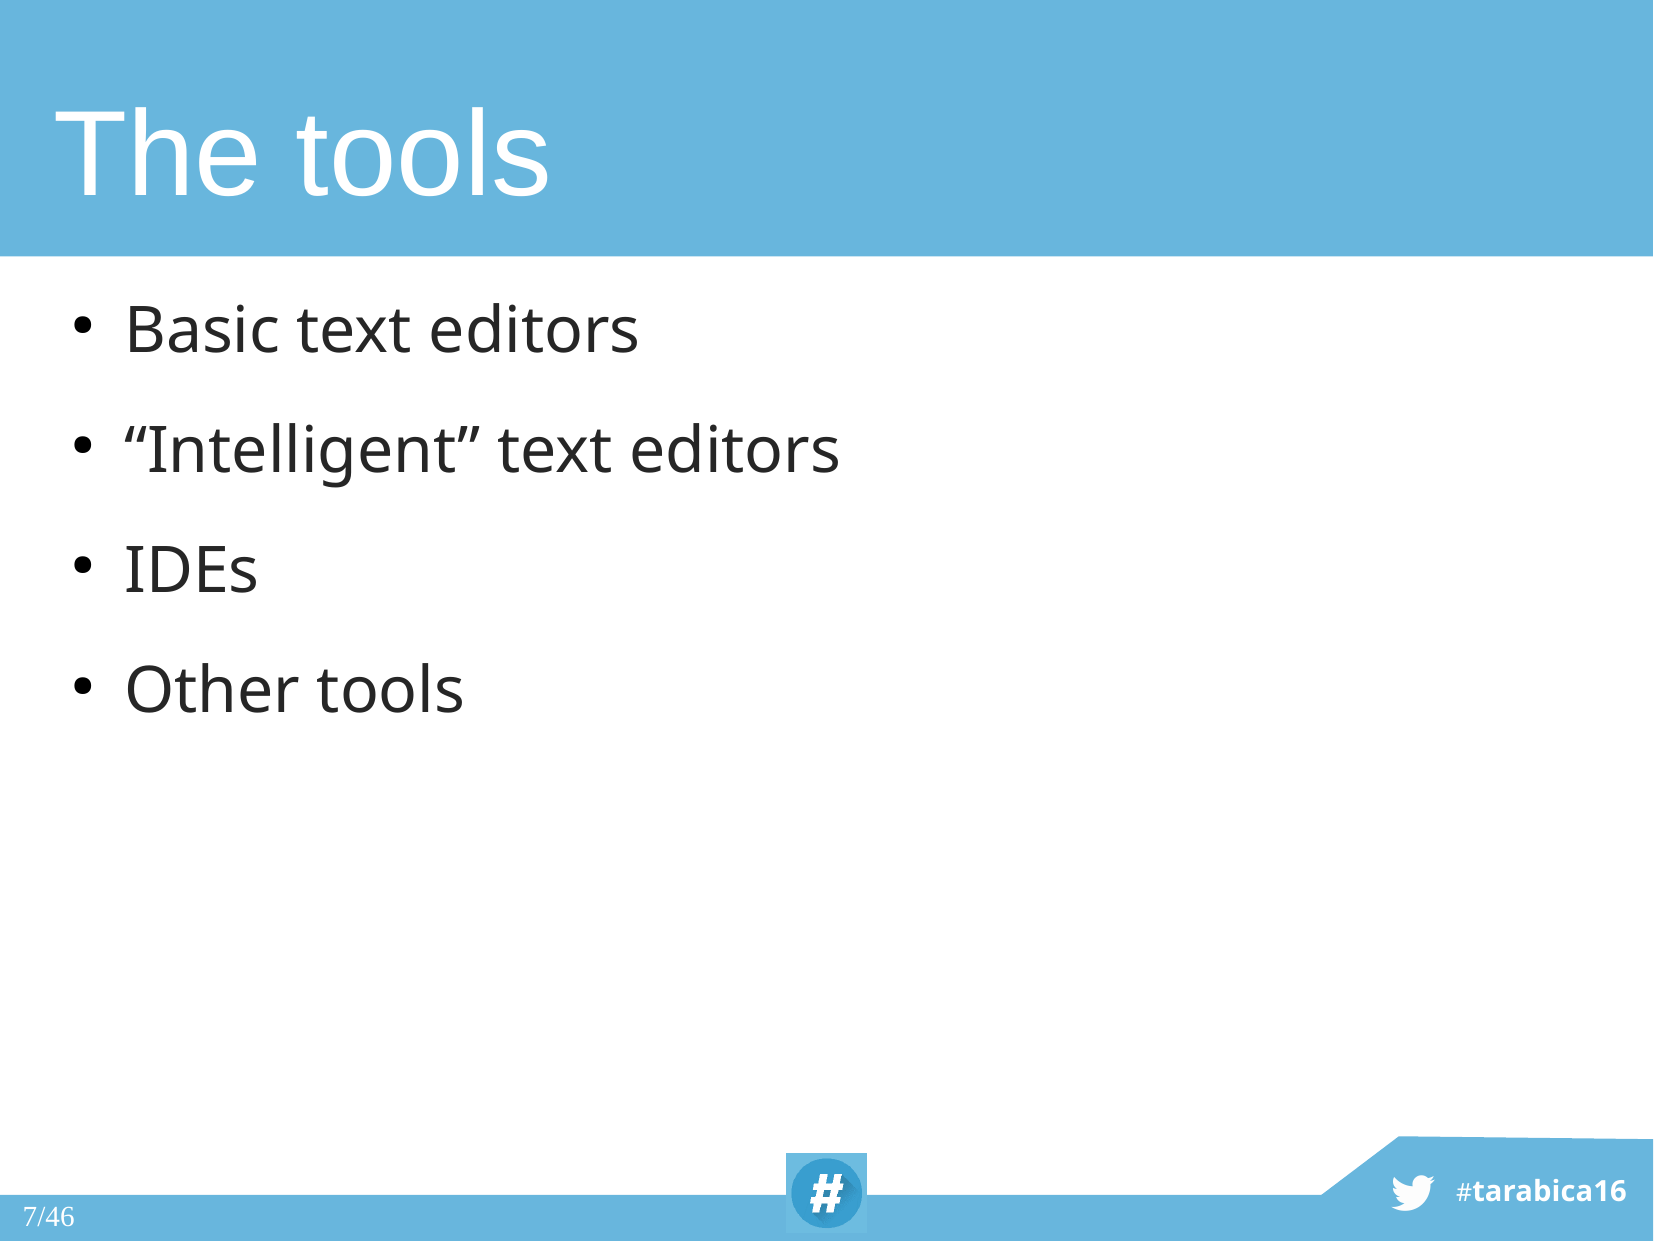

# The tools
Basic text editors
“Intelligent” text editors
IDEs
Other tools
7